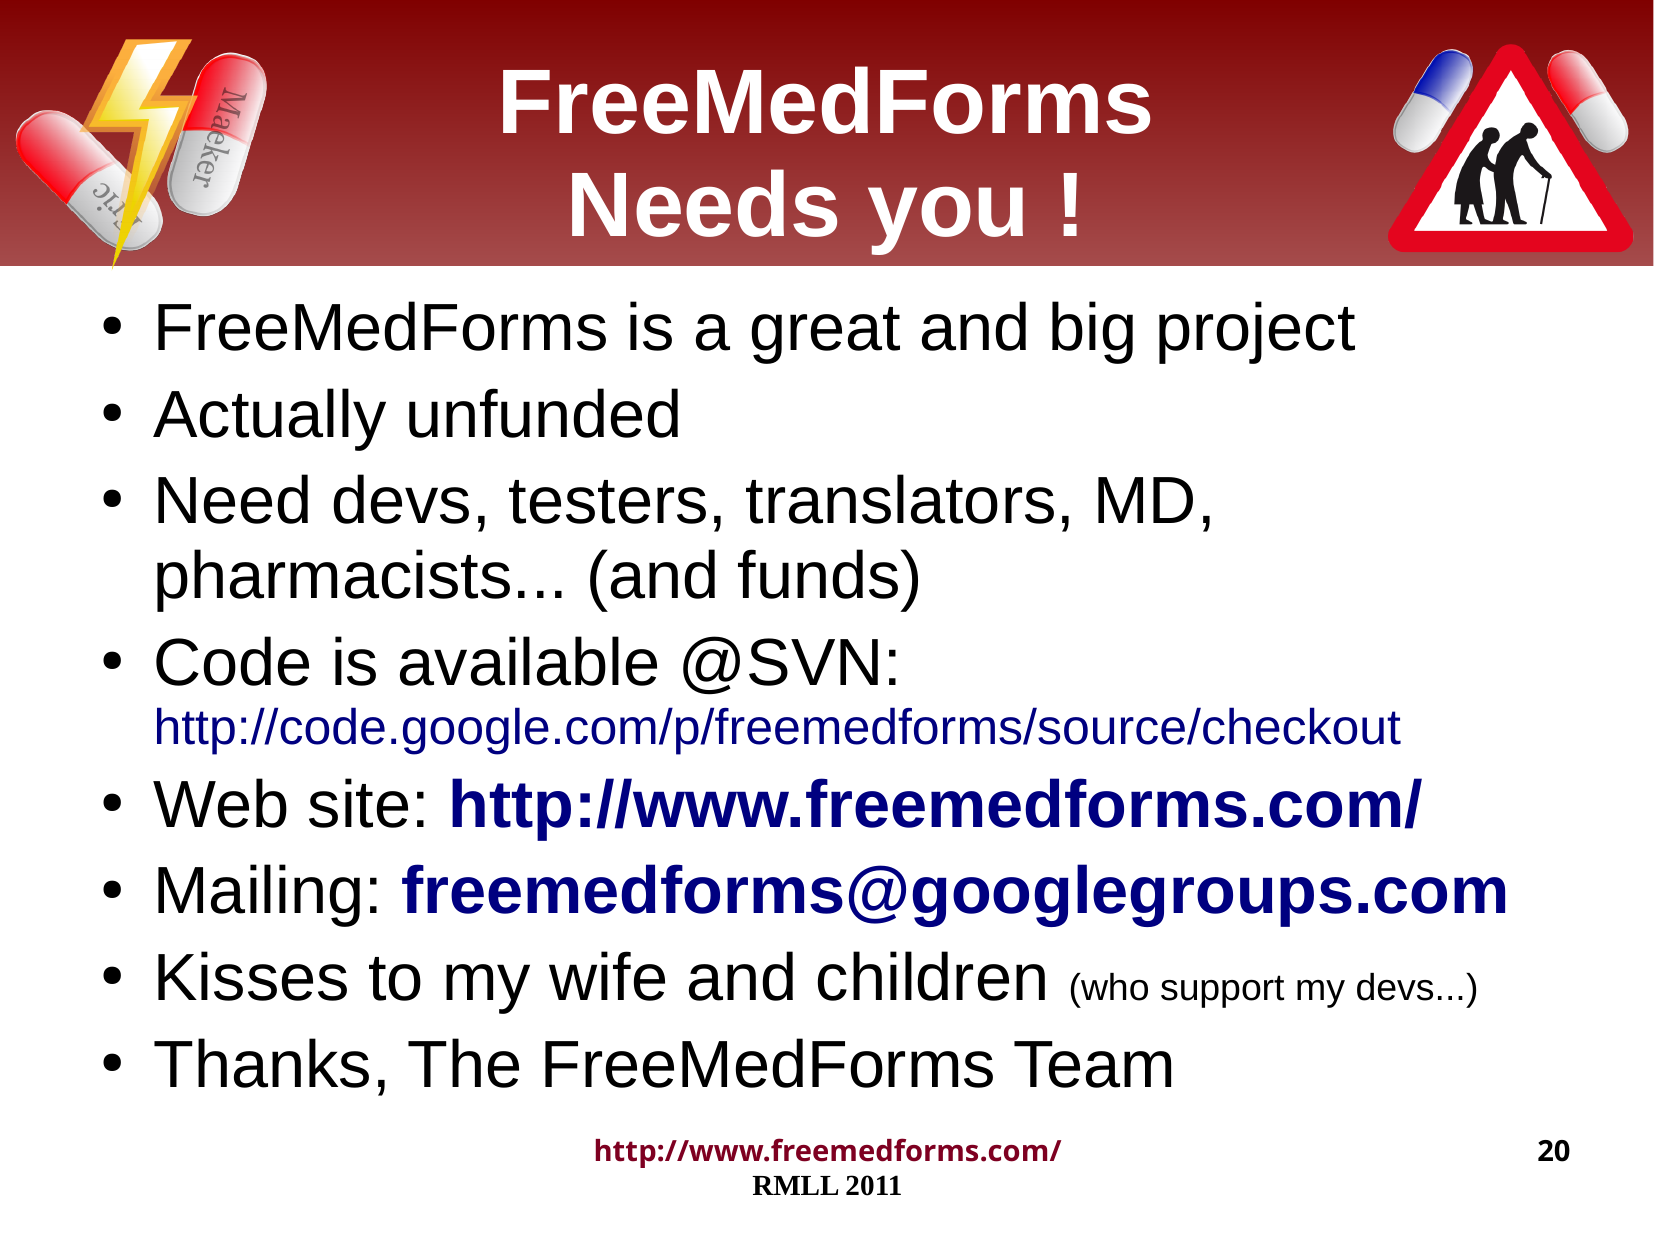

# FreeMedForms Needs you !
FreeMedForms is a great and big project
Actually unfunded
Need devs, testers, translators, MD, pharmacists... (and funds)
Code is available @SVN:http://code.google.com/p/freemedforms/source/checkout
Web site: http://www.freemedforms.com/
Mailing: freemedforms@googlegroups.com
Kisses to my wife and children (who support my devs...)
Thanks, The FreeMedForms Team
20